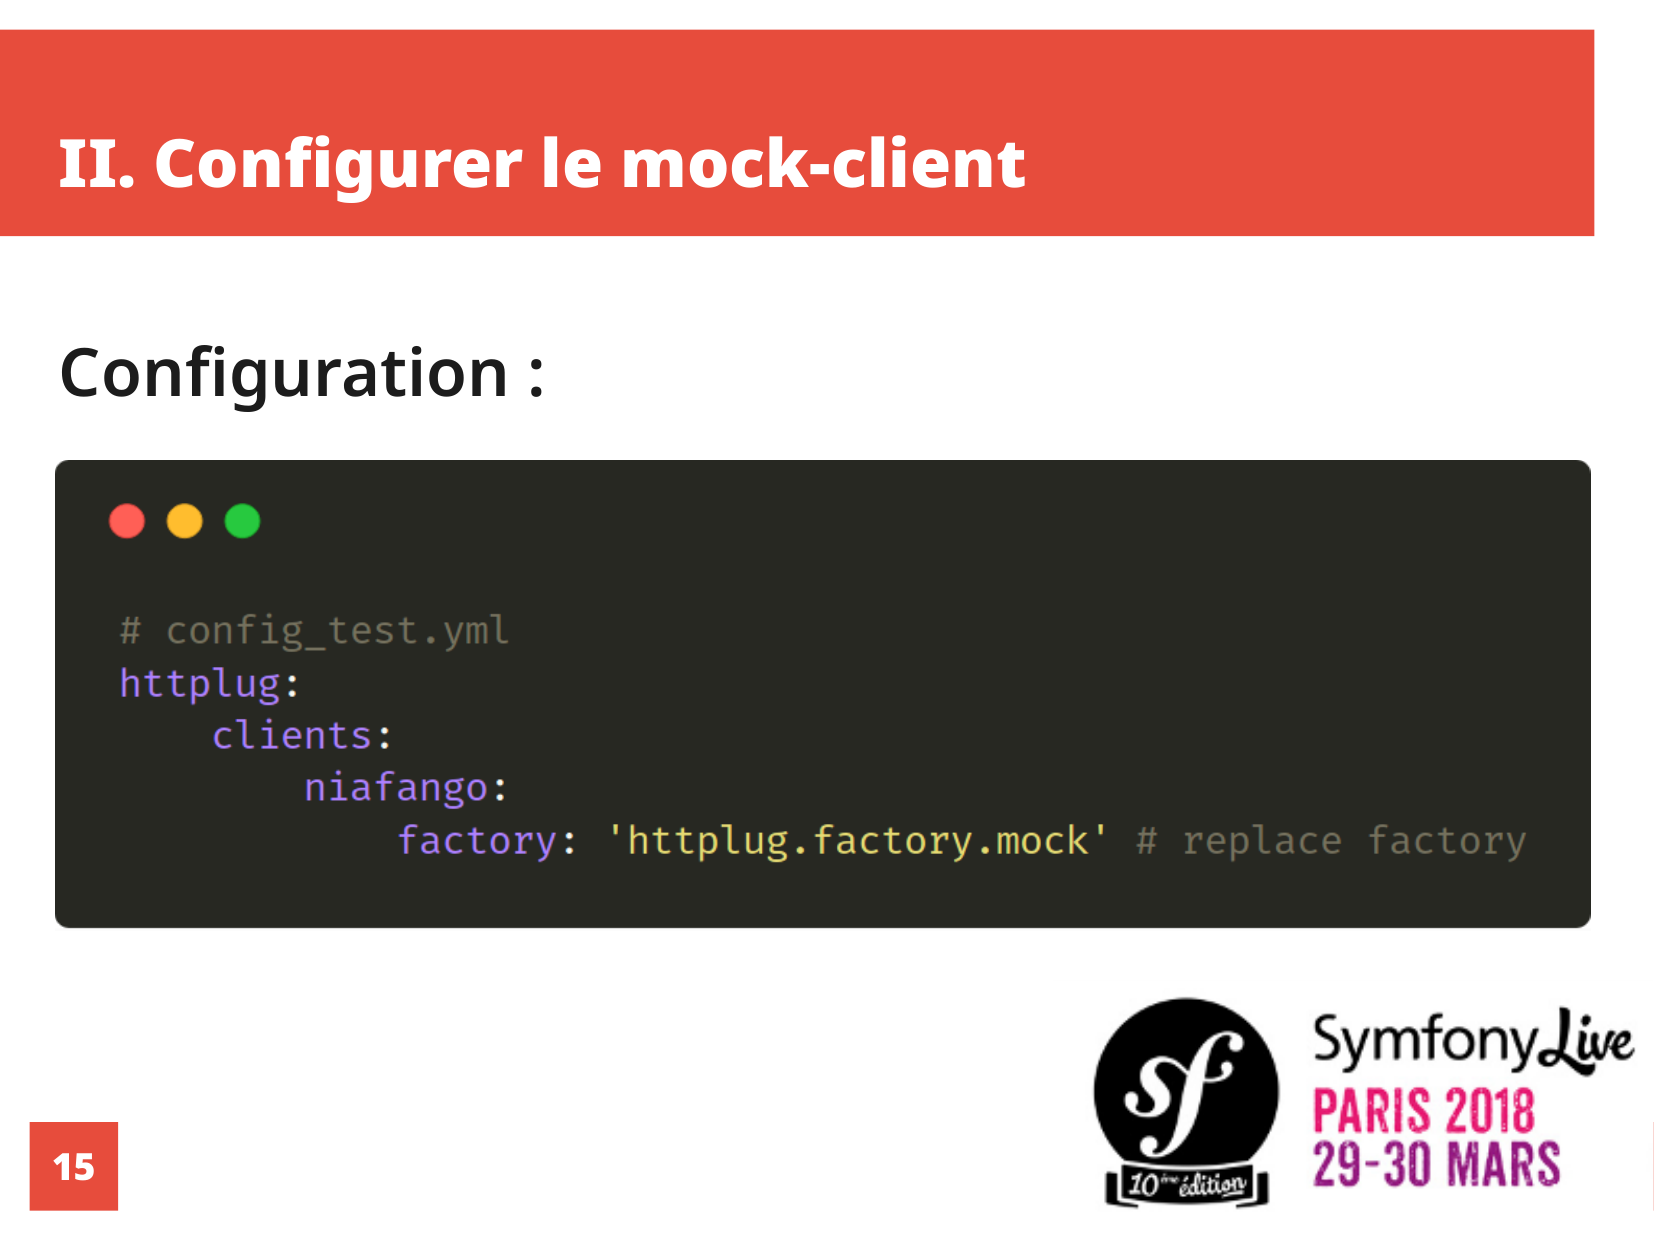

# II. Configurer le mock-client
Configuration :
15